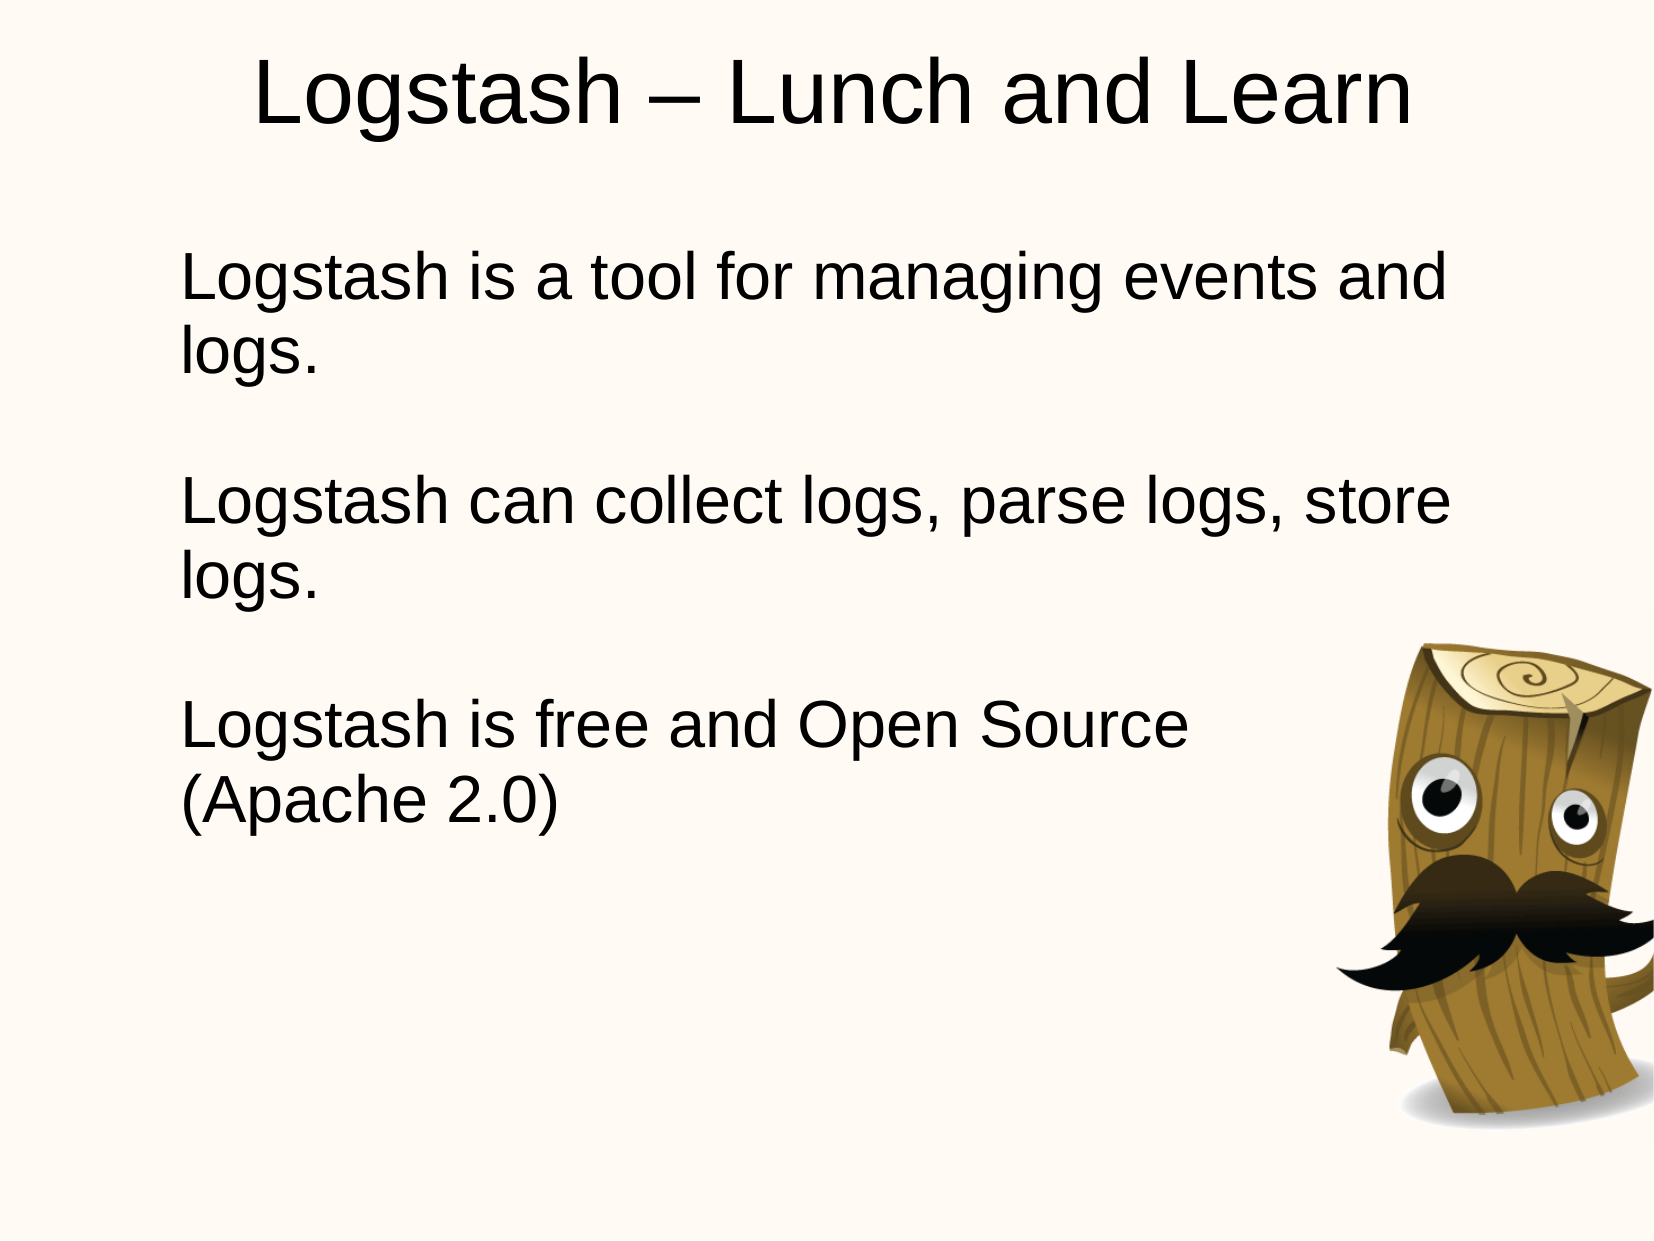

# Logstash – Lunch and Learn
Logstash is a tool for managing events and logs.
Logstash can collect logs, parse logs, store logs.
Logstash is free and Open Source
(Apache 2.0)